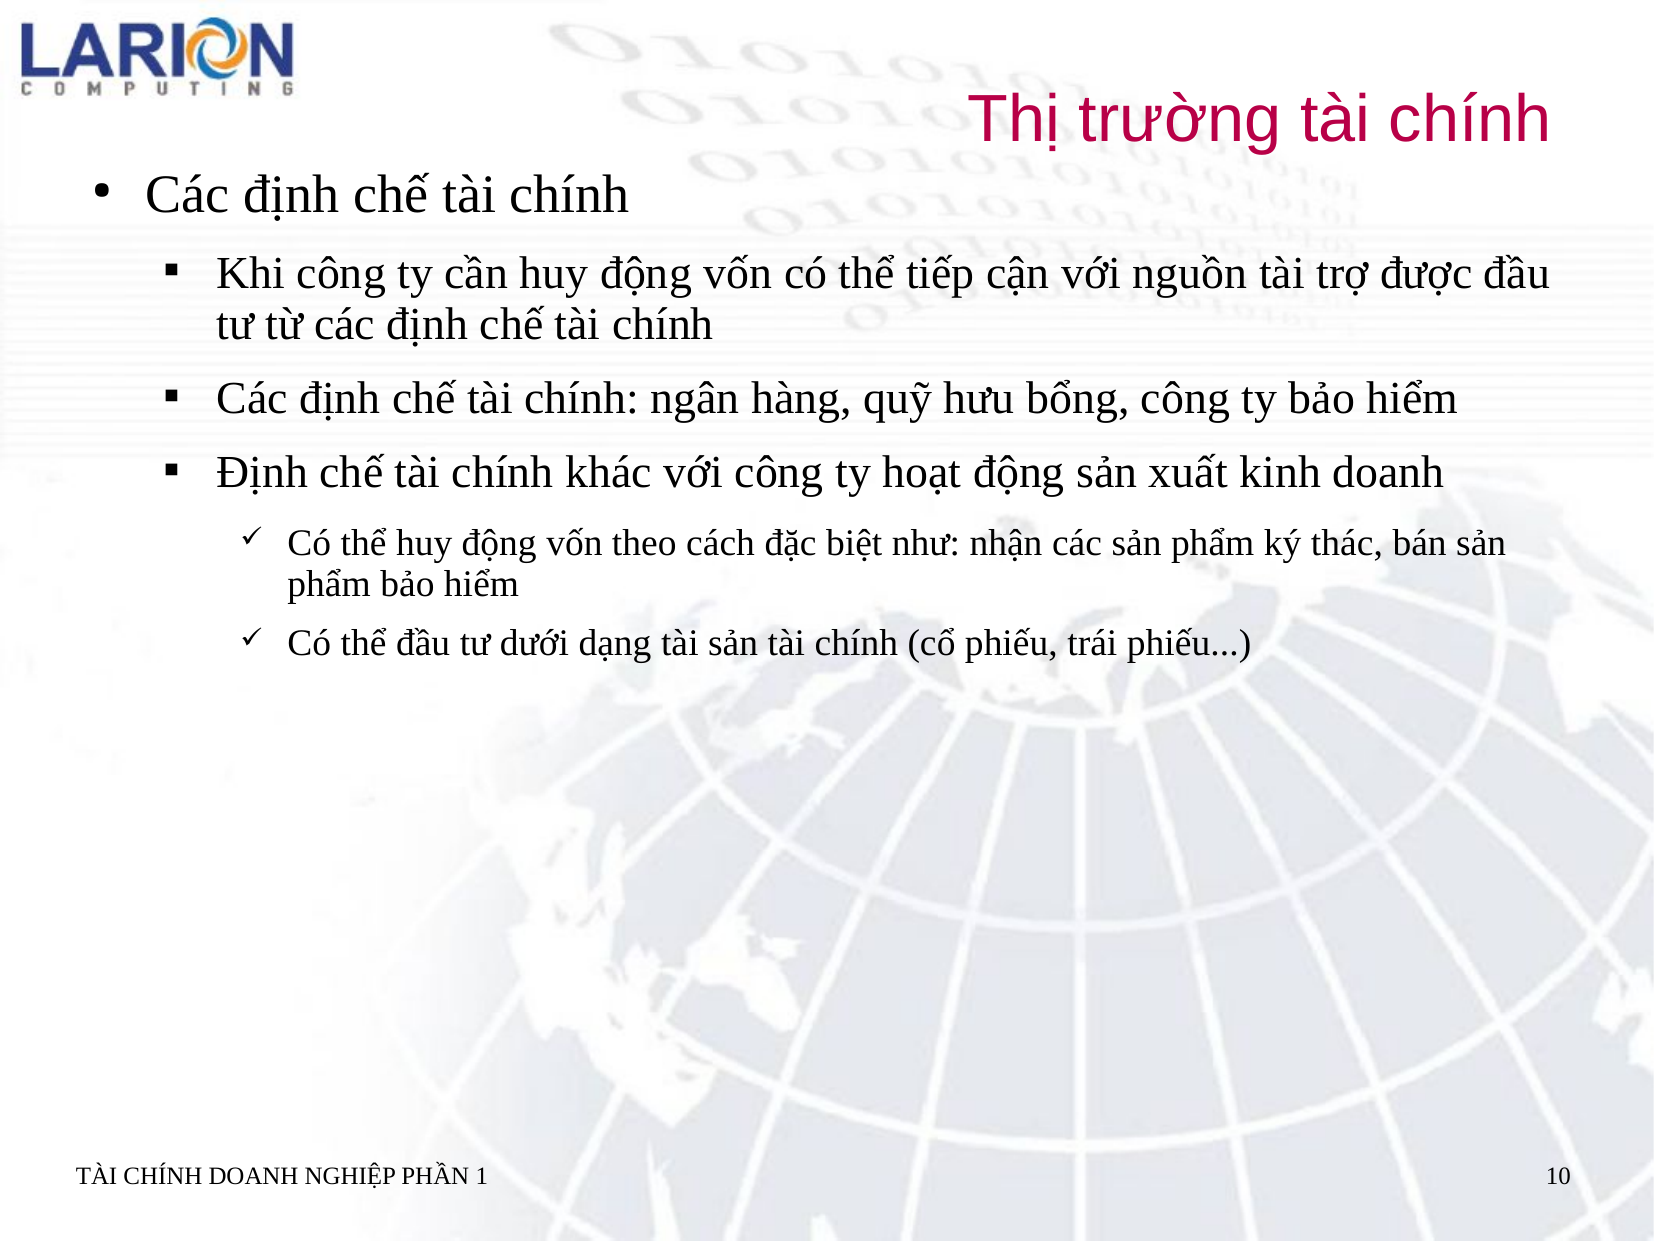

# Thị trường tài chính
Các định chế tài chính
Khi công ty cần huy động vốn có thể tiếp cận với nguồn tài trợ được đầu tư từ các định chế tài chính
Các định chế tài chính: ngân hàng, quỹ hưu bổng, công ty bảo hiểm
Định chế tài chính khác với công ty hoạt động sản xuất kinh doanh
Có thể huy động vốn theo cách đặc biệt như: nhận các sản phẩm ký thác, bán sản phẩm bảo hiểm
Có thể đầu tư dưới dạng tài sản tài chính (cổ phiếu, trái phiếu...)
TÀI CHÍNH DOANH NGHIỆP PHẦN 1
10